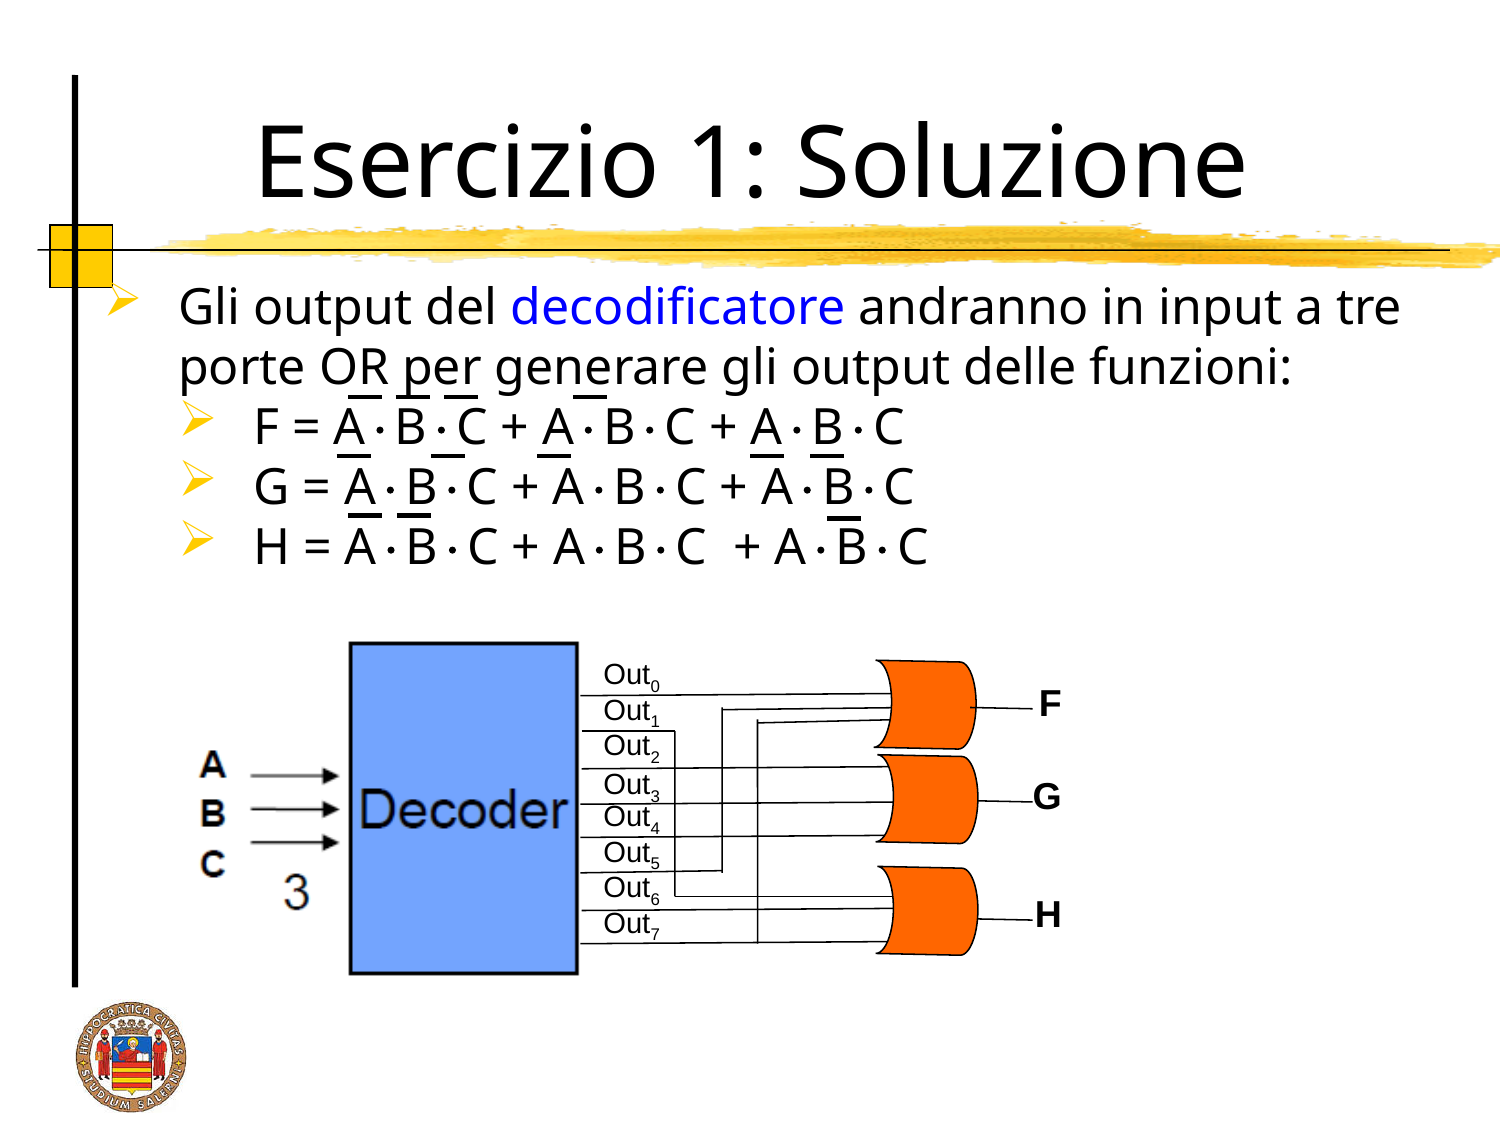

# Esercizio 1: Soluzione
Gli output del decodificatore andranno in input a tre porte OR per generare gli output delle funzioni:
F = ABC + ABC + ABC
G = ABC + ABC + ABC
H = ABC + ABC + ABC
Out0
F
Out1
Out2
Out3
G
Out4
Out5
Out6
H
Out7